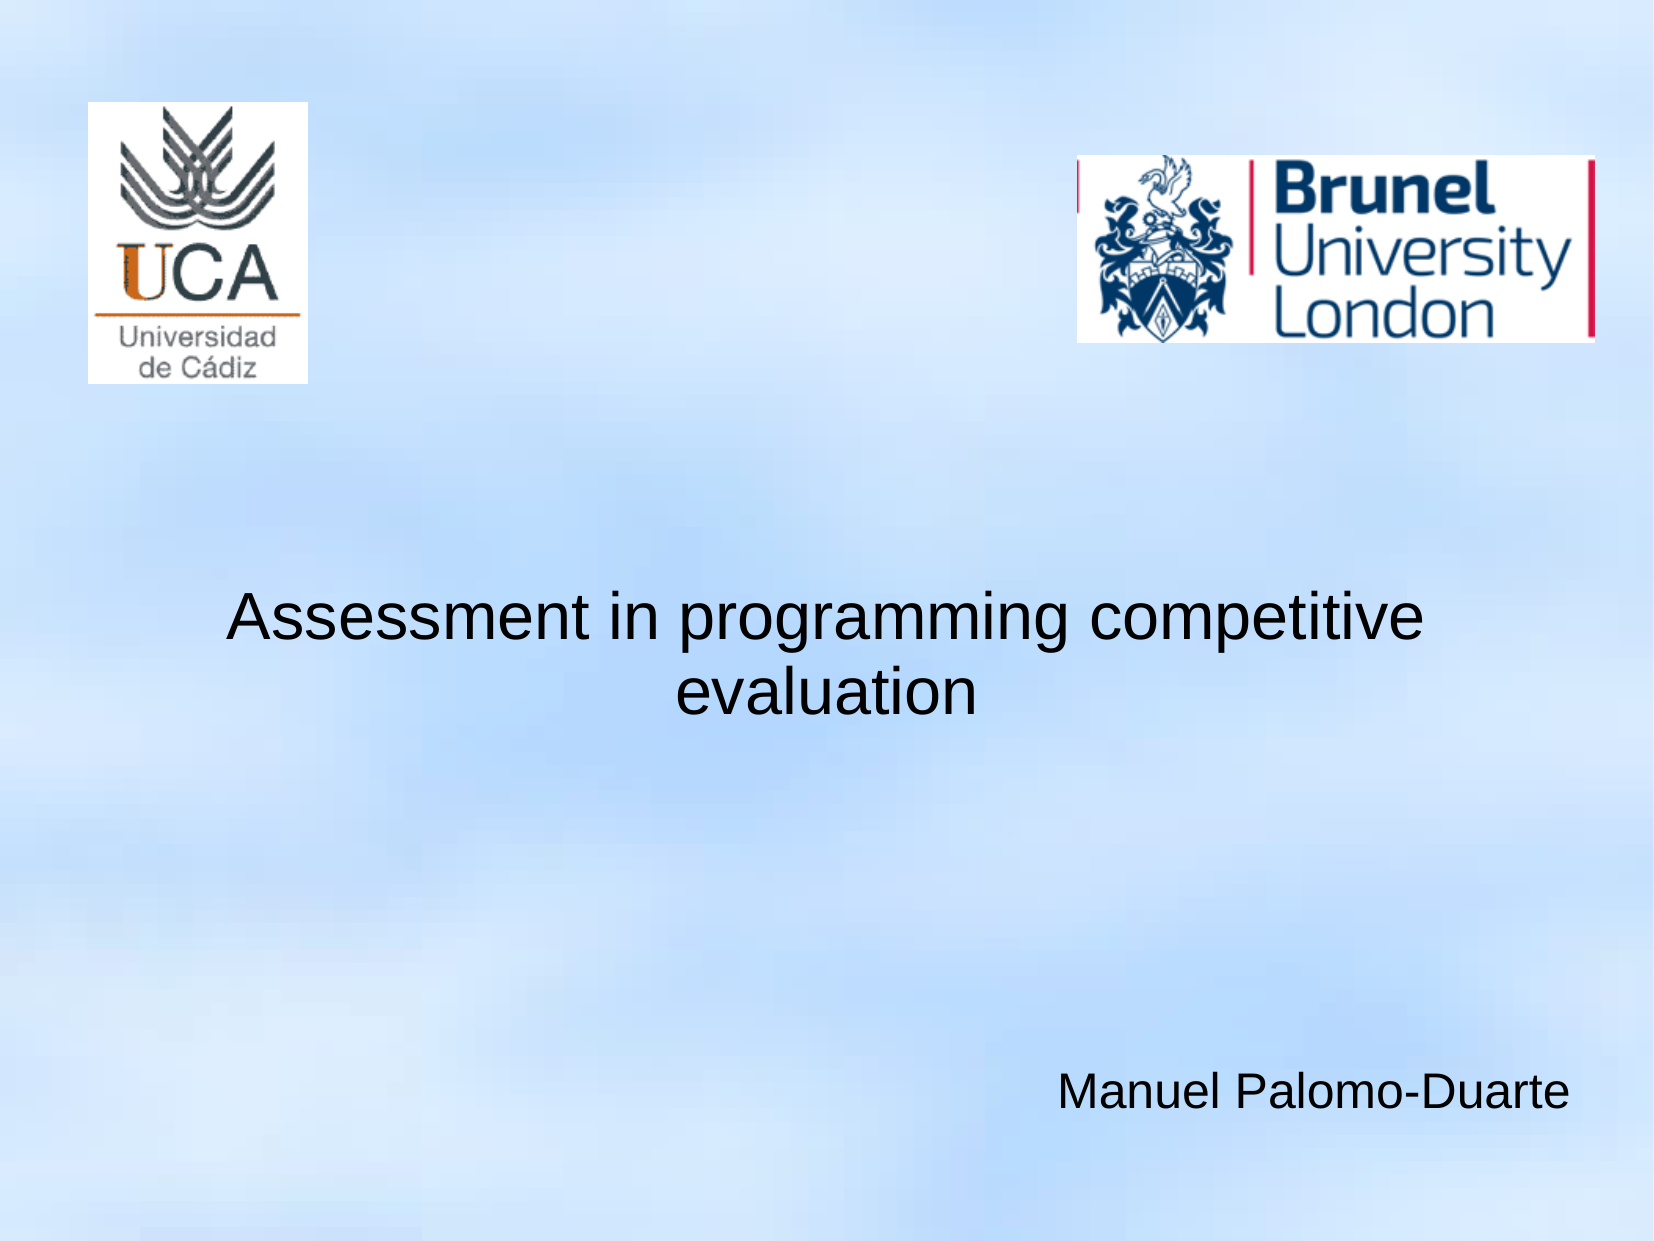

#
Assessment in programming competitive evaluation
 Manuel Palomo-Duarte